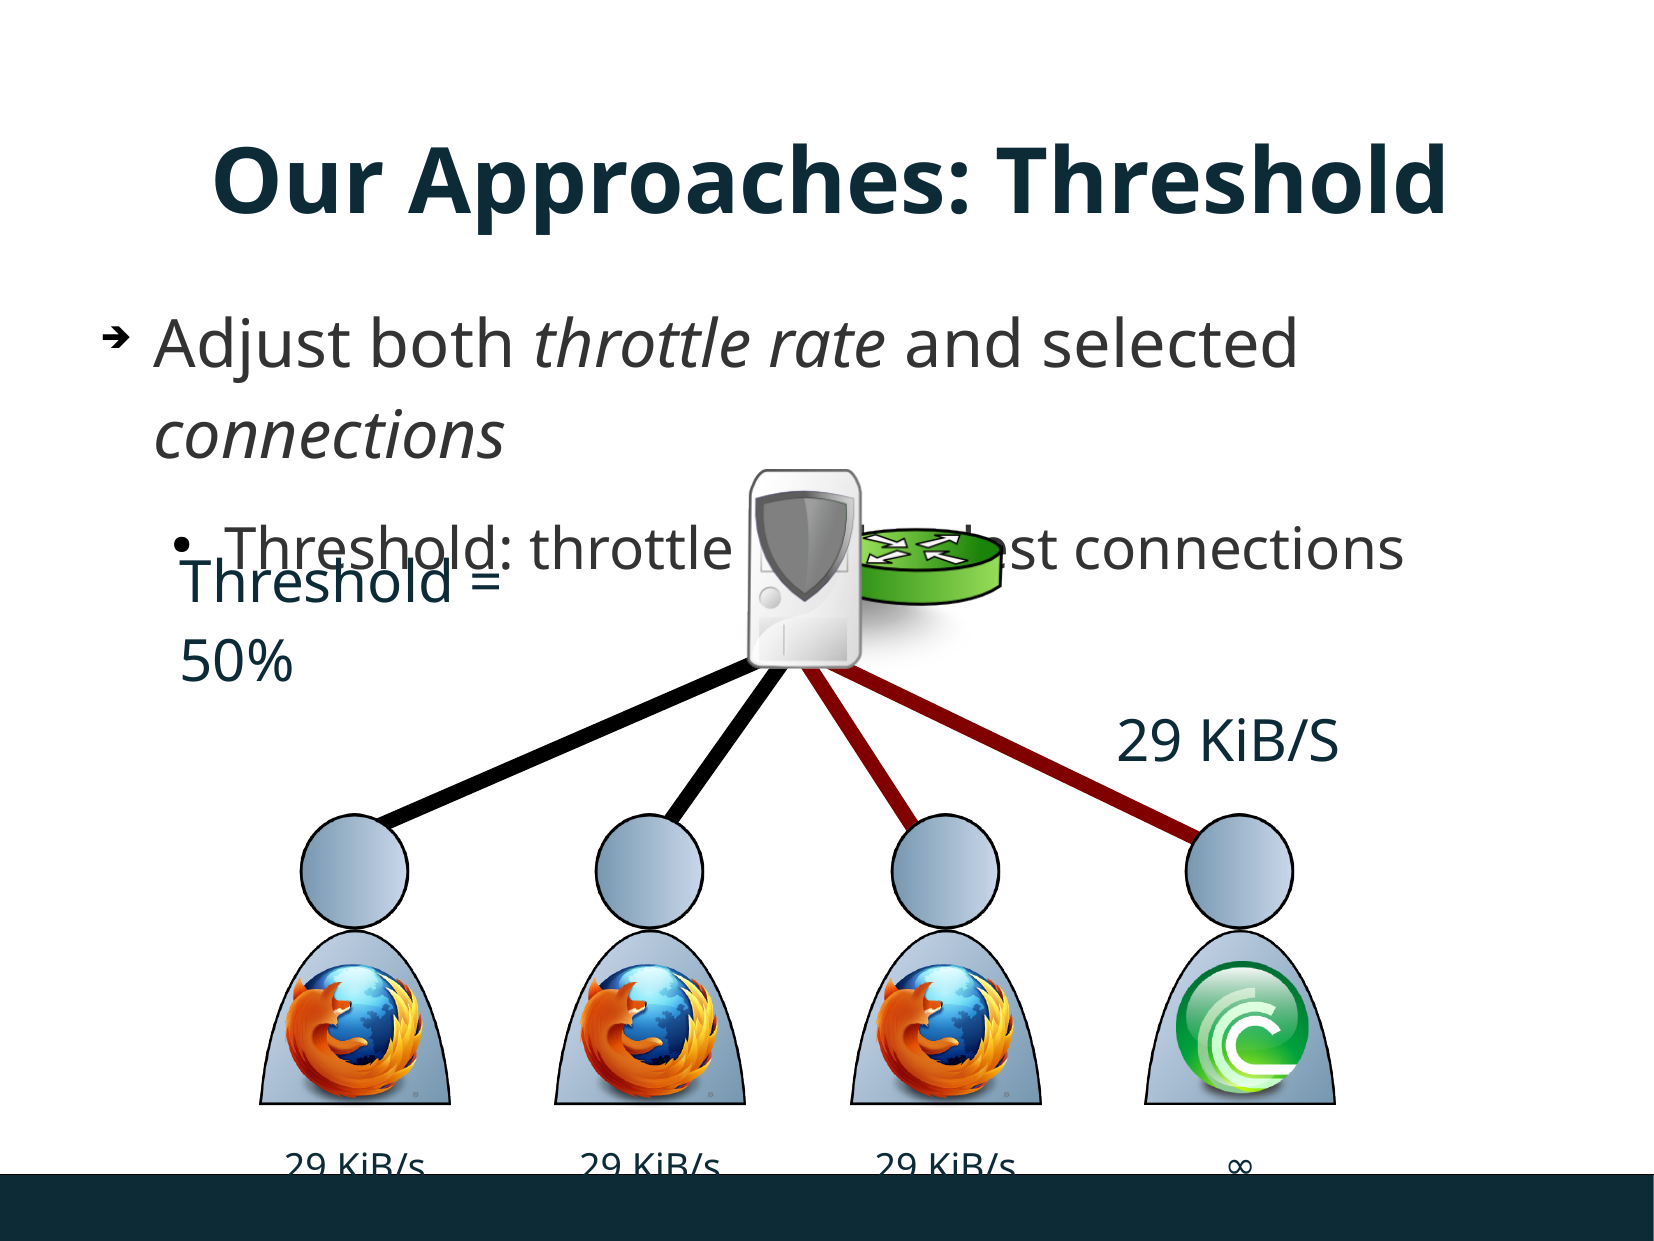

# Our Approaches: Threshold
Adjust both throttle rate and selected connections
Threshold: throttle the loudest connections
Threshold = 50%
29 KiB/S
29 KiB/s
29 KiB/s
29 KiB/s
∞